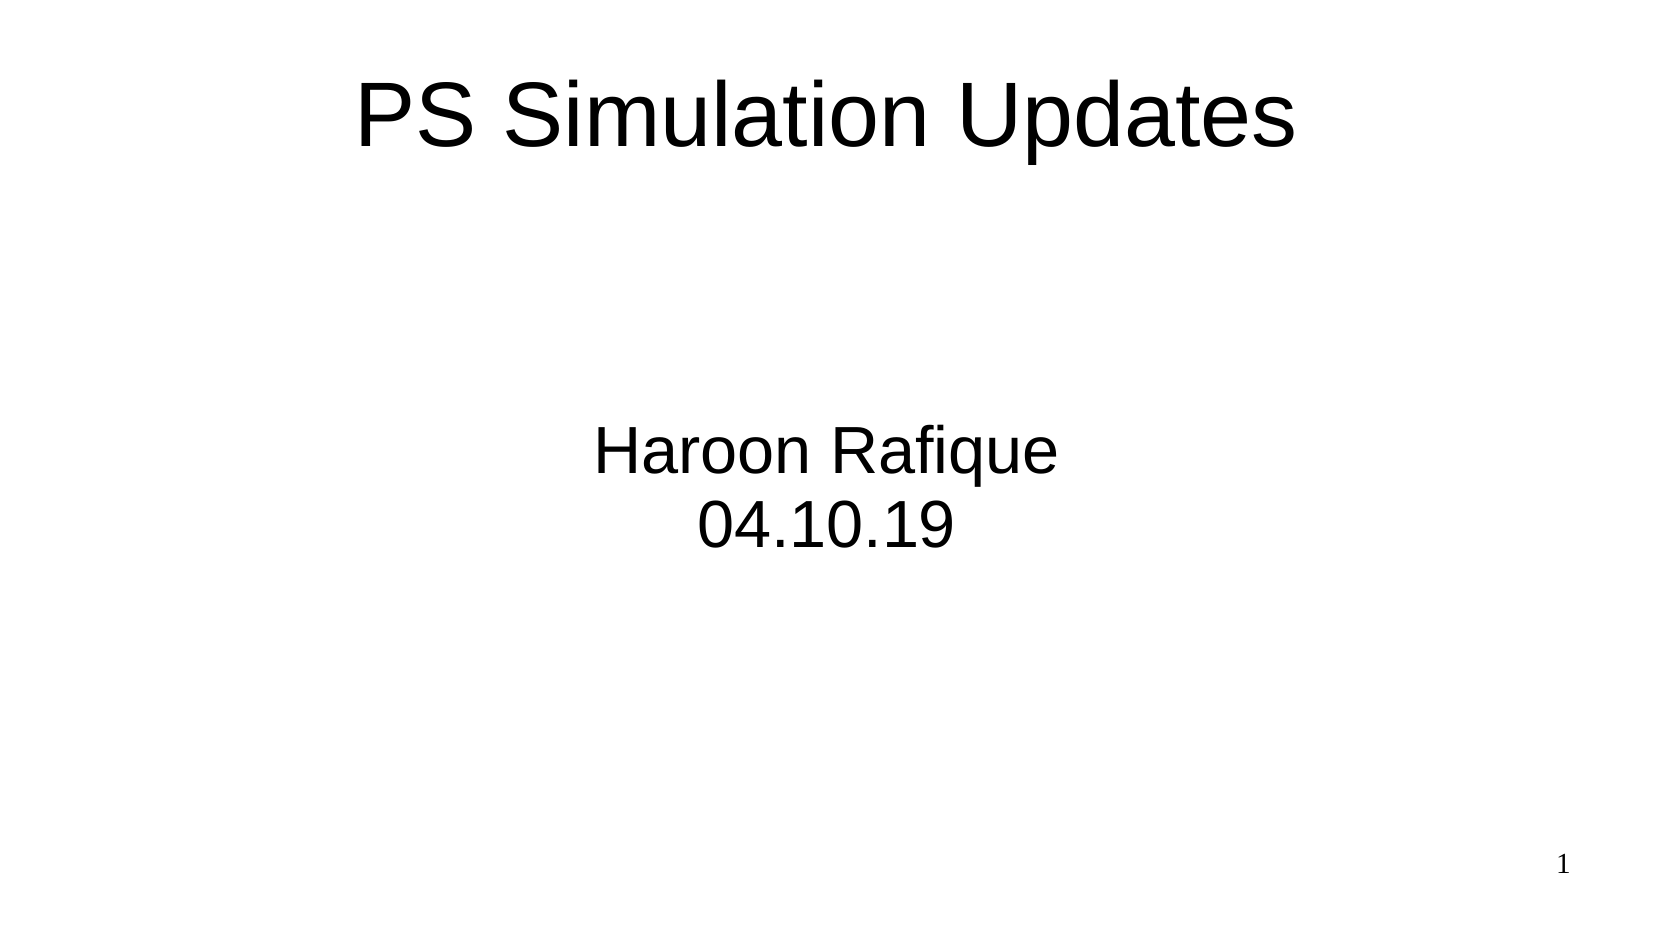

# PS Simulation Updates
Haroon Rafique
04.10.19
1